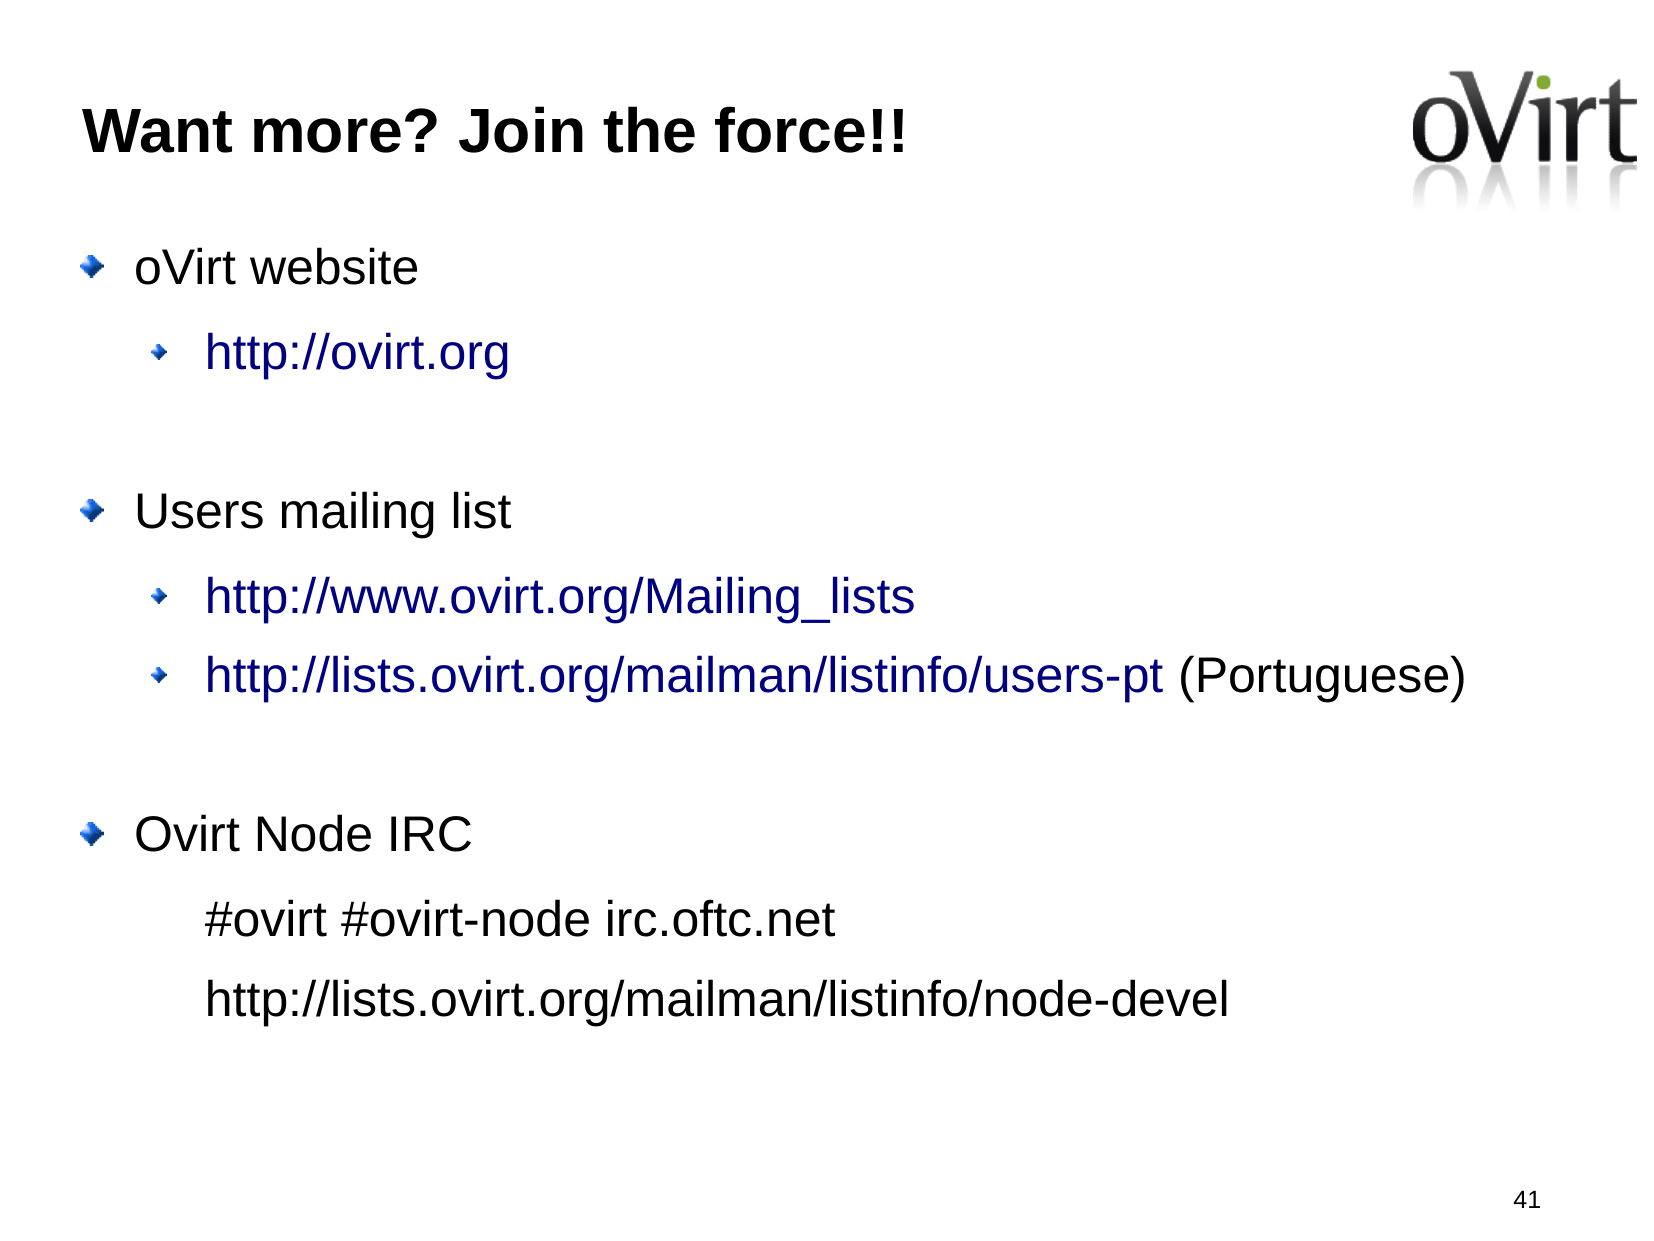

# Want more? Join the force!!
oVirt website
http://ovirt.org
Users mailing list
http://www.ovirt.org/Mailing_lists
http://lists.ovirt.org/mailman/listinfo/users-pt (Portuguese)
Ovirt Node IRC
#ovirt #ovirt-node irc.oftc.net
http://lists.ovirt.org/mailman/listinfo/node-devel